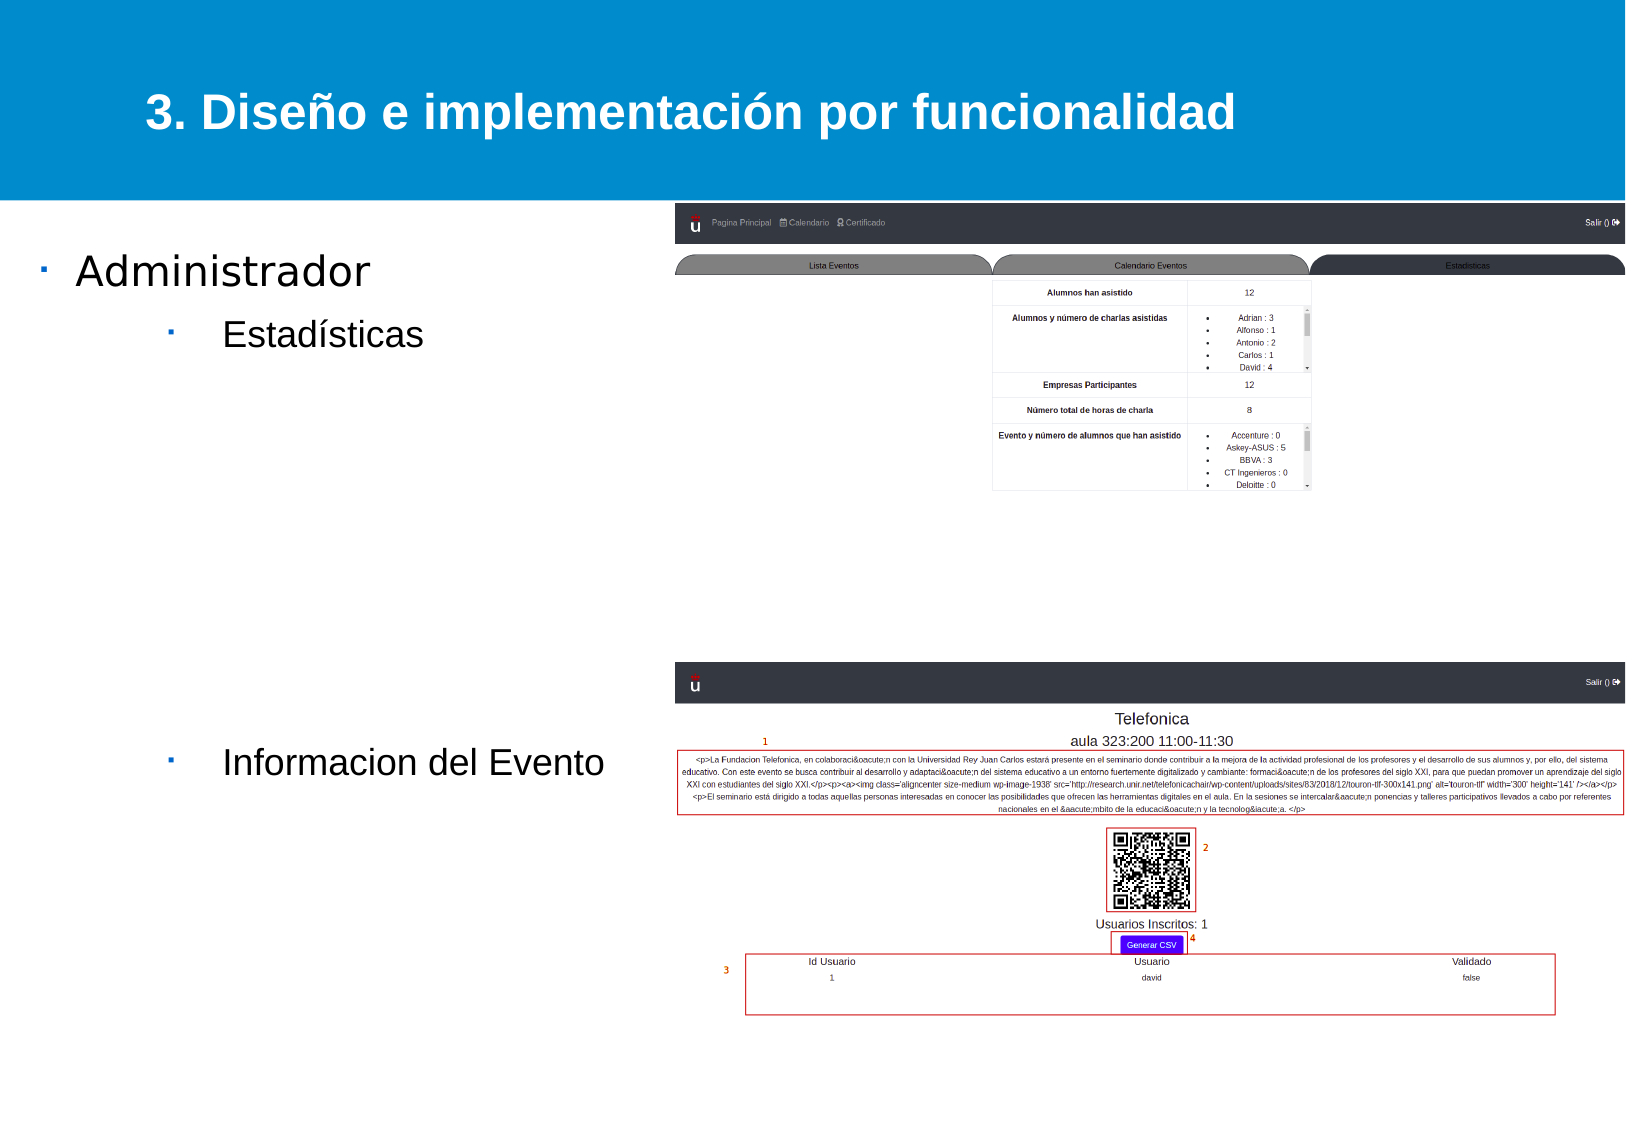

# 3. Diseño e implementación por funcionalidad
Administrador
Estadísticas
Informacion del Evento